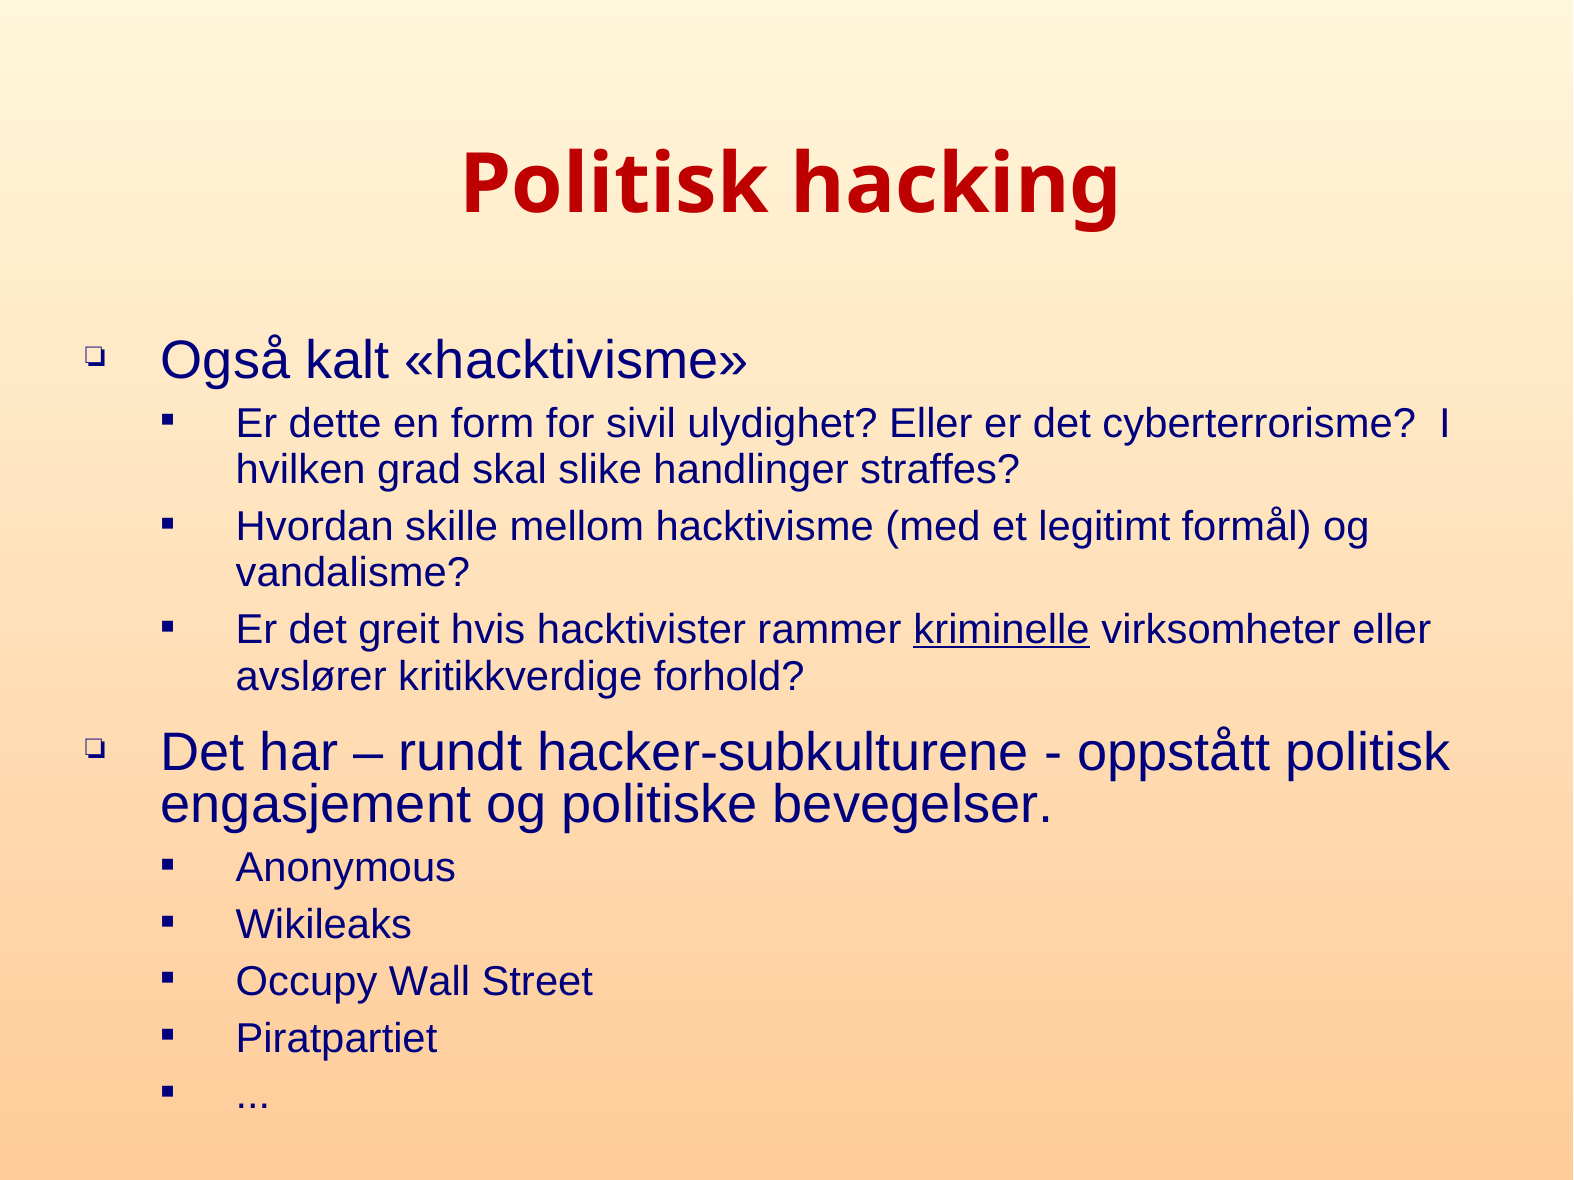

# Politisk hacking
Også kalt «hacktivisme»
Er dette en form for sivil ulydighet? Eller er det cyberterrorisme? I hvilken grad skal slike handlinger straffes?
Hvordan skille mellom hacktivisme (med et legitimt formål) og vandalisme?
Er det greit hvis hacktivister rammer kriminelle virksomheter eller avslører kritikkverdige forhold?
Det har – rundt hacker-subkulturene - oppstått politisk engasjement og politiske bevegelser.
Anonymous
Wikileaks
Occupy Wall Street
Piratpartiet
...